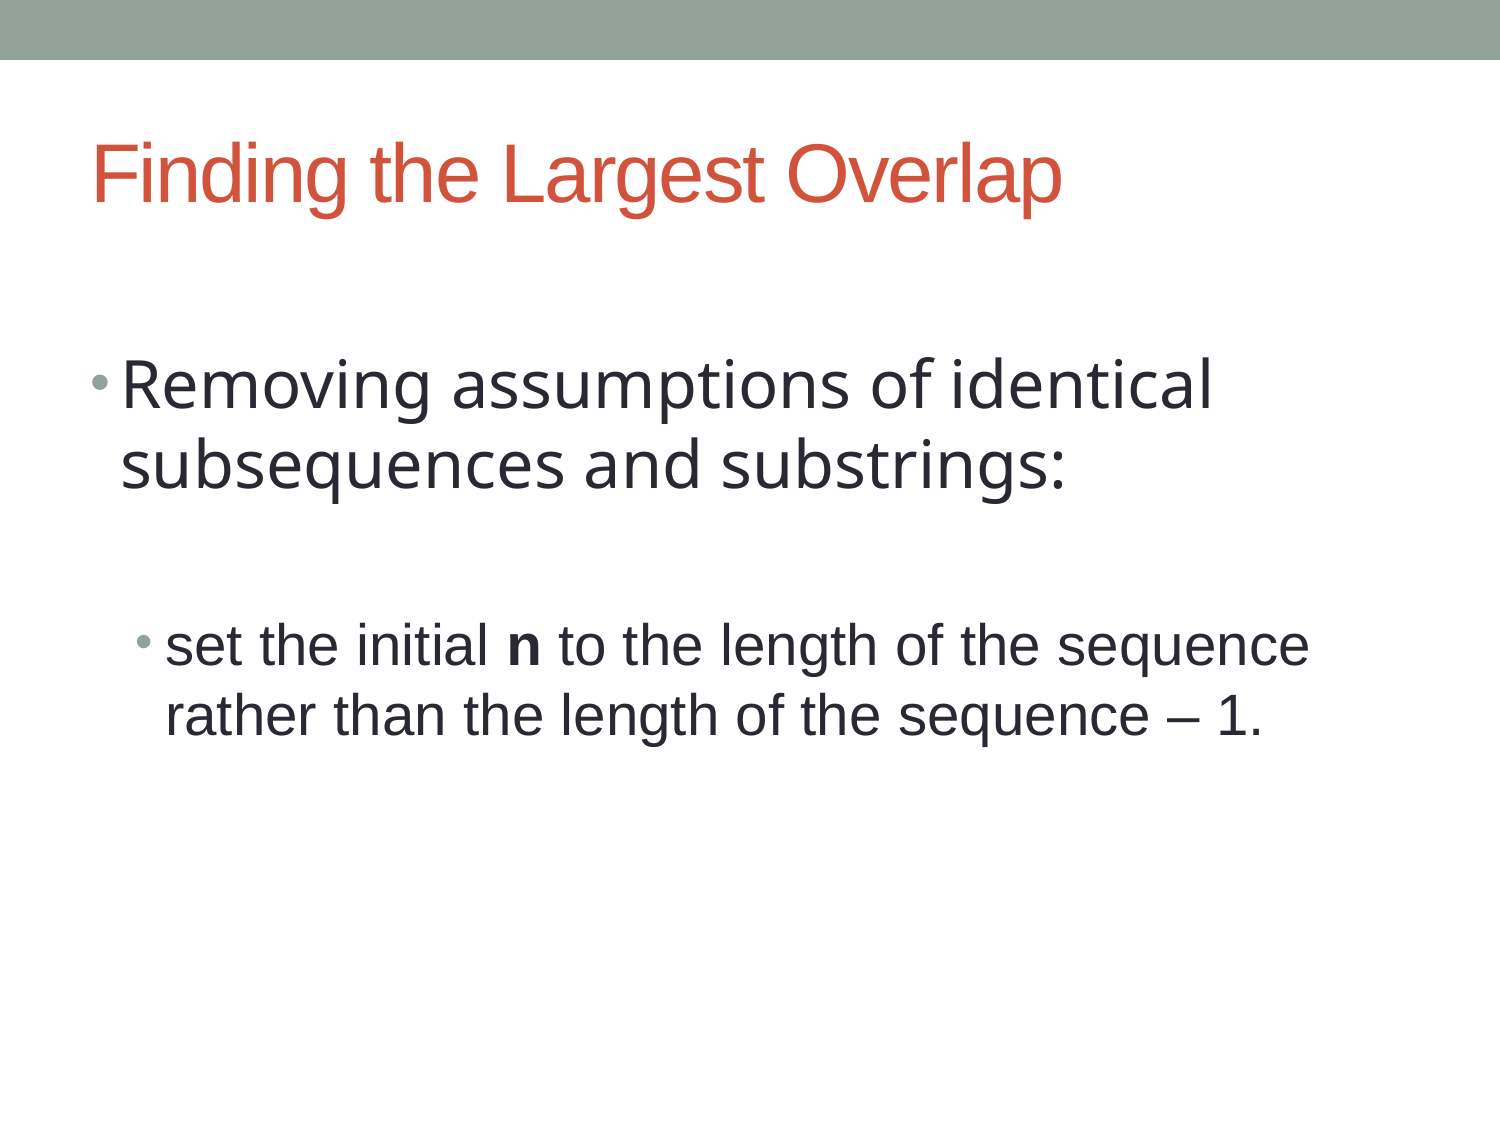

# Finding the Largest Overlap
Removing assumptions of identical subsequences and substrings:
set the initial n to the length of the sequence rather than the length of the sequence – 1.